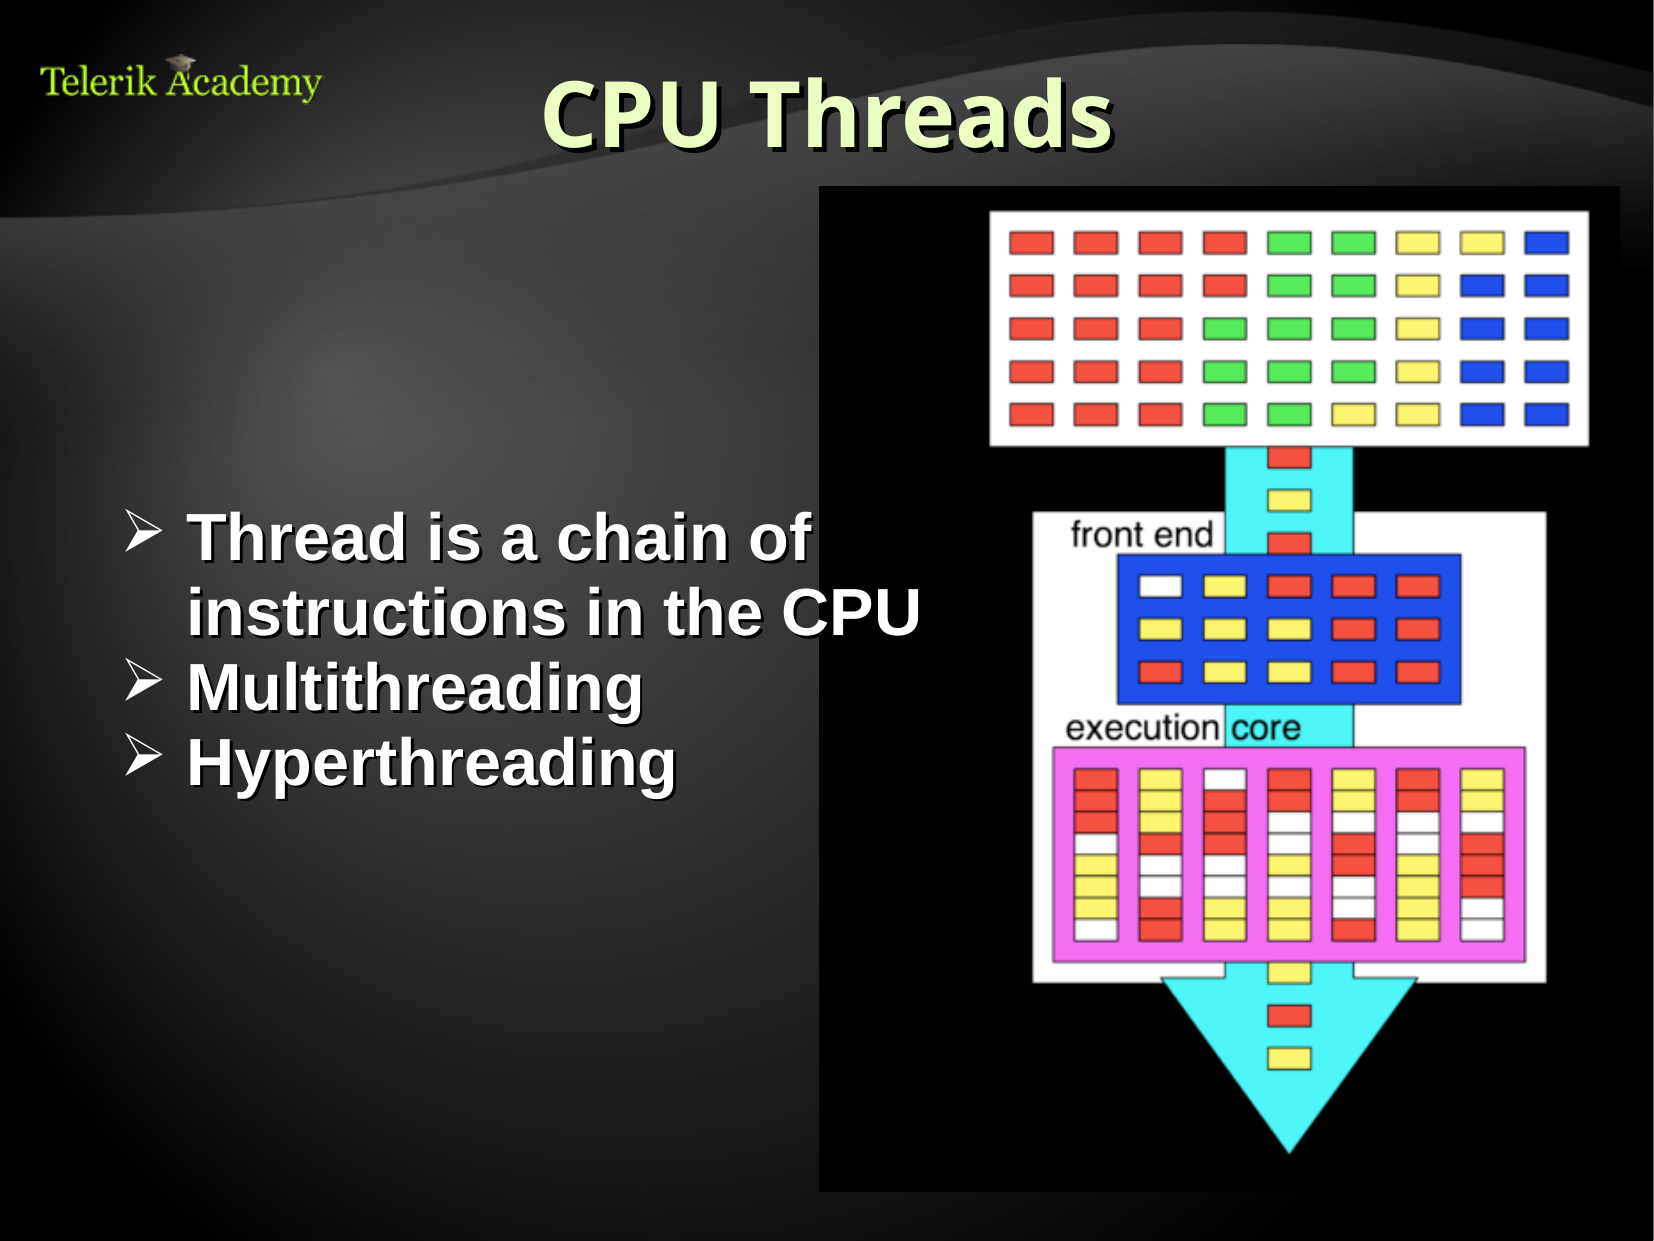

# CPU Threads
 Thread is a chain of
 instructions in the CPU
 Multithreading
 Hyperthreading